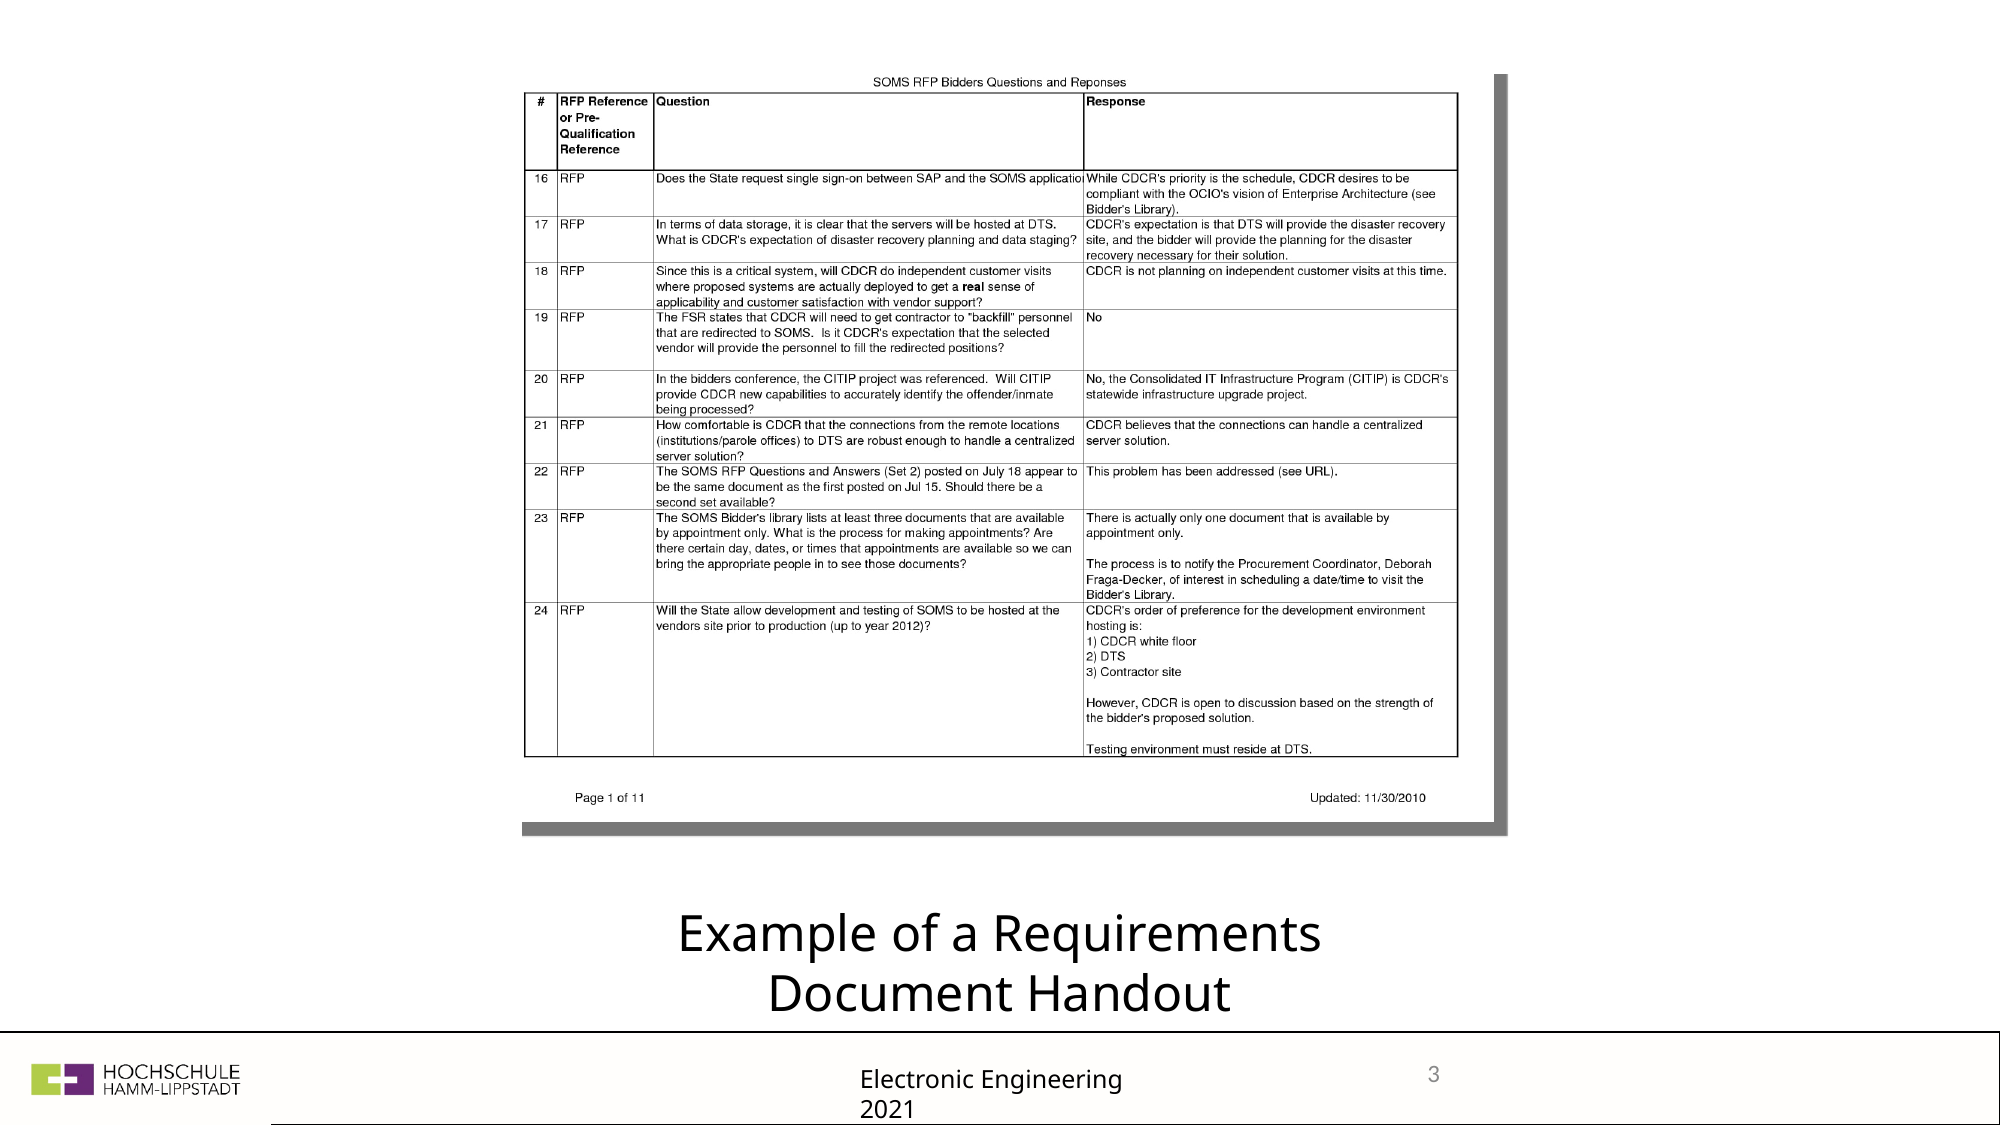

Example of a Requirements Document Handout
Electronic Engineering 2021